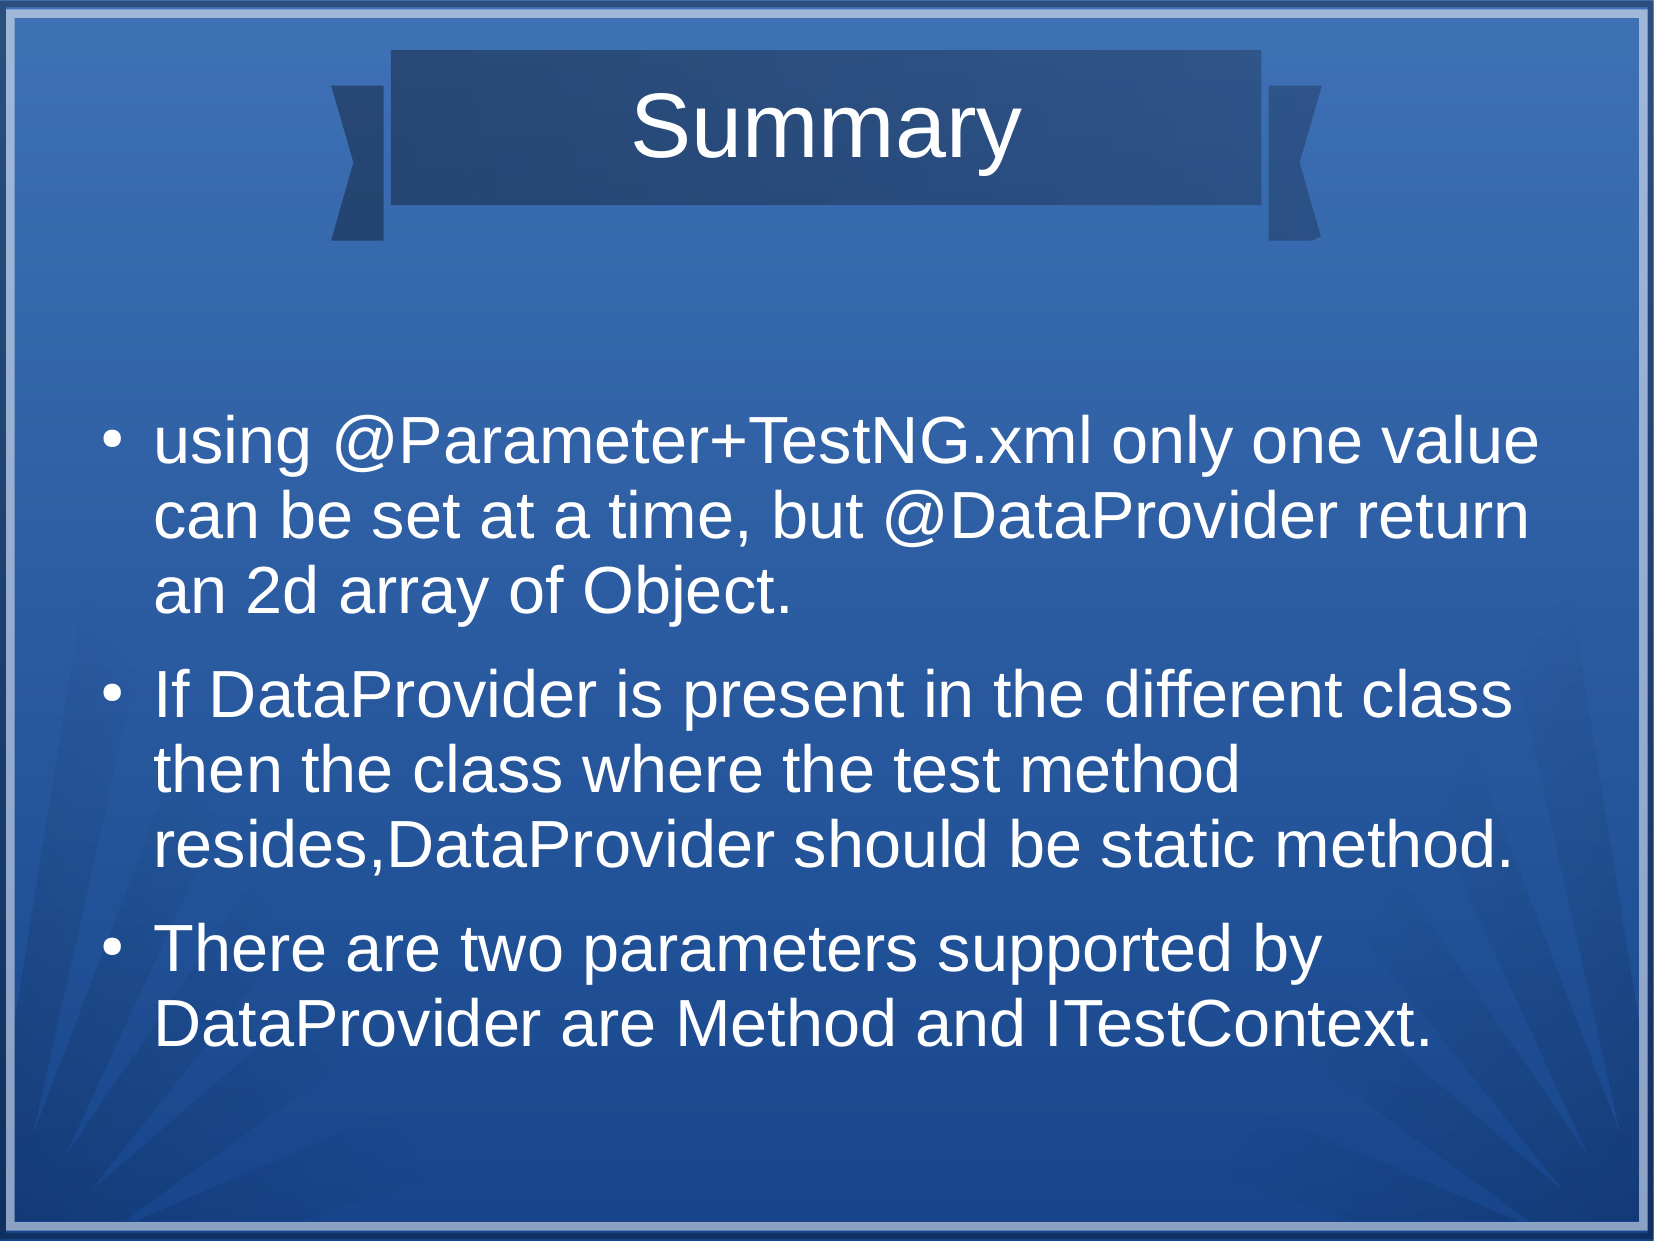

# Summary
using @Parameter+TestNG.xml only one value can be set at a time, but @DataProvider return an 2d array of Object.
If DataProvider is present in the different class then the class where the test method resides,DataProvider should be static method.
There are two parameters supported by DataProvider are Method and ITestContext.